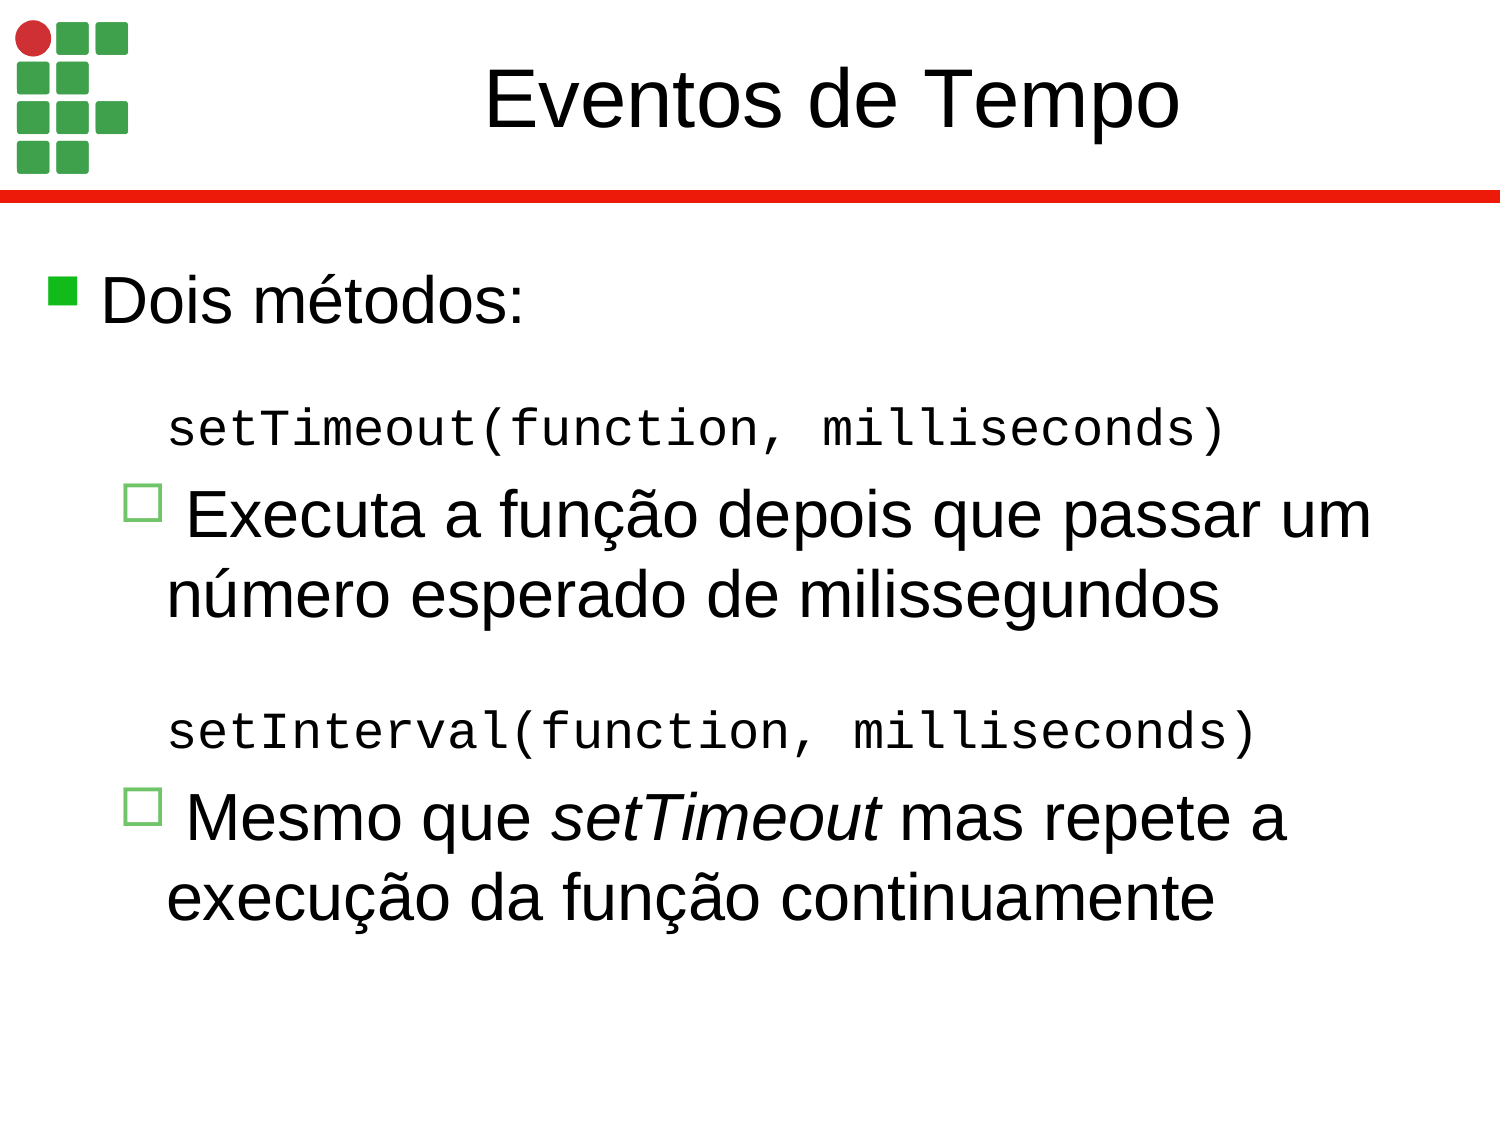

# Eventos de Tempo
Dois métodos:
setTimeout(function, milliseconds)
 Executa a função depois que passar um número esperado de milissegundos
setInterval(function, milliseconds)
 Mesmo que setTimeout mas repete a execução da função continuamente